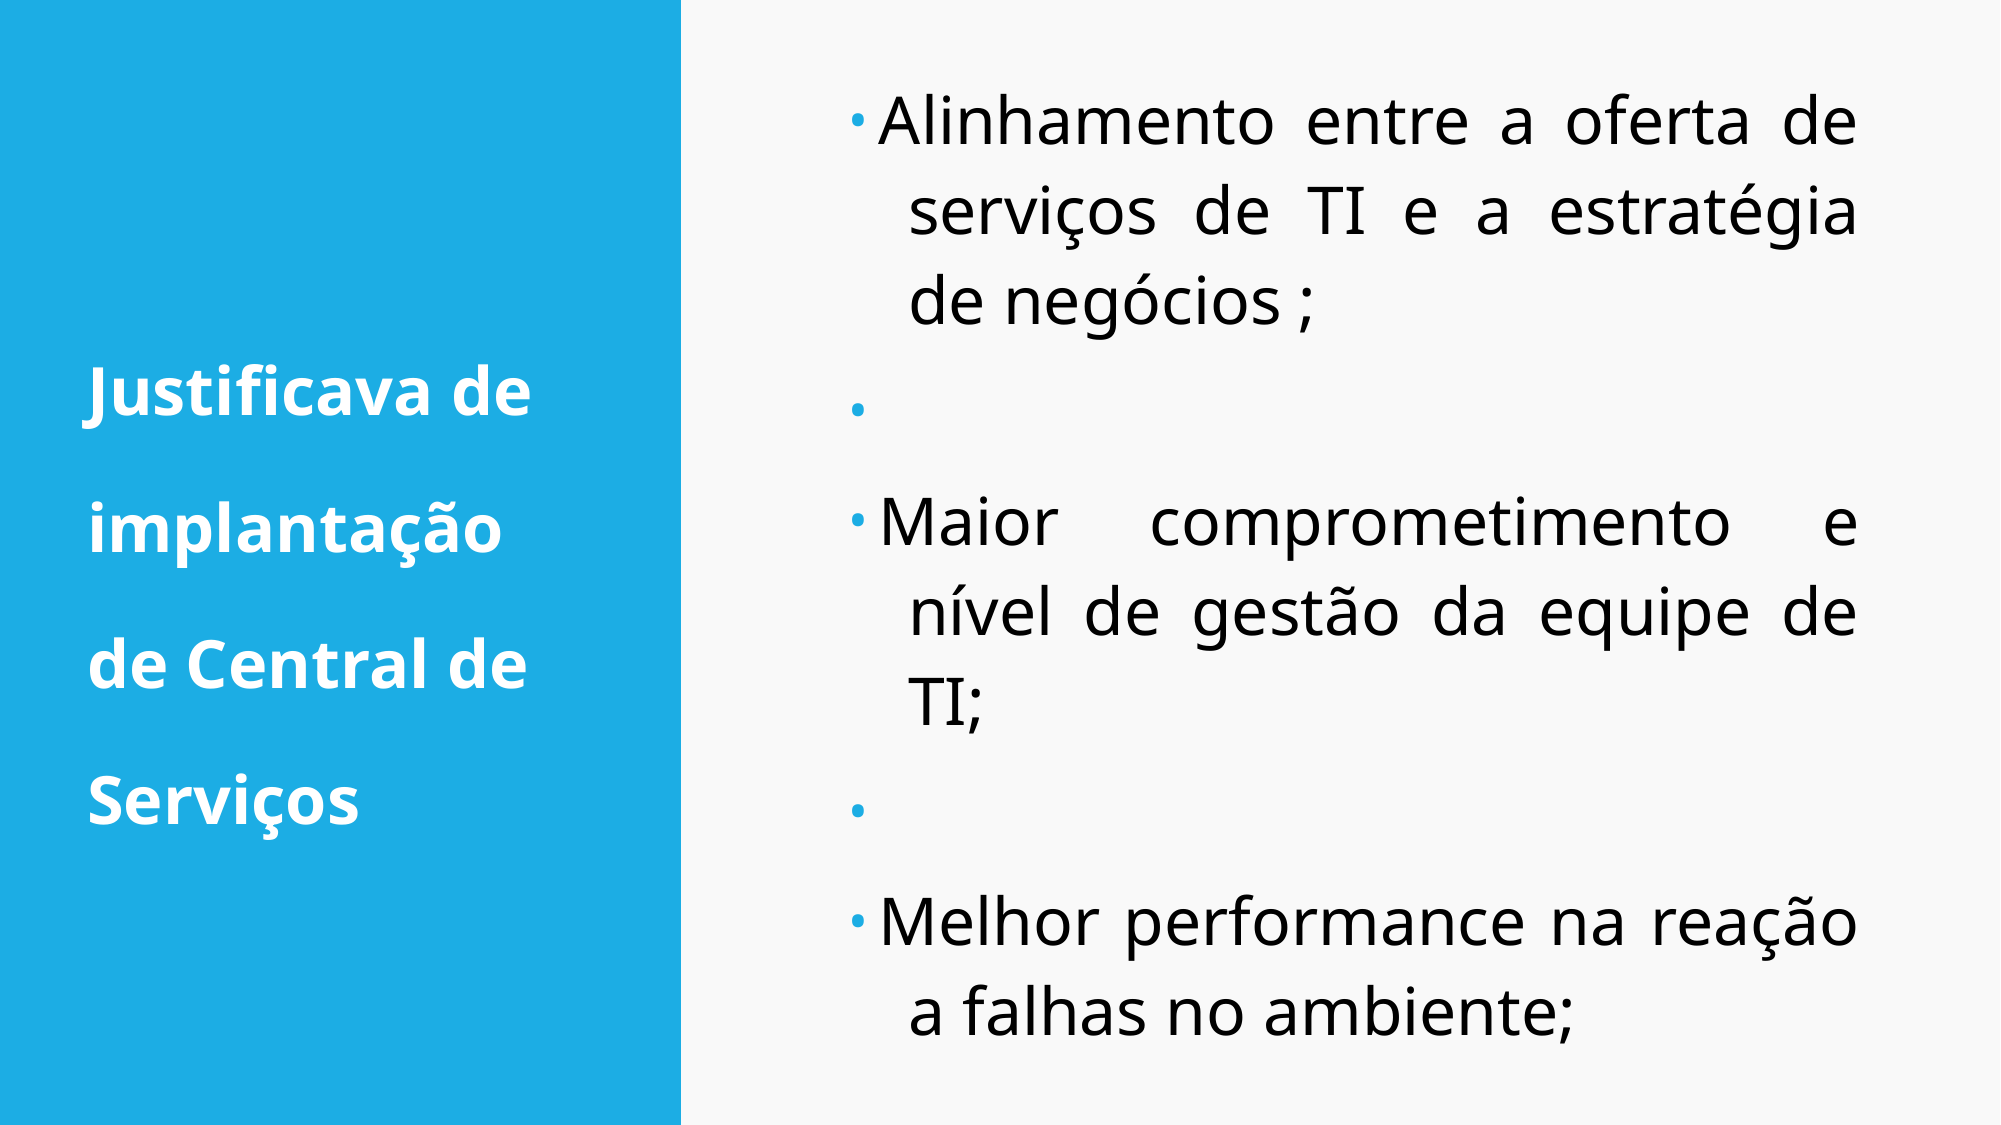

Alinhamento entre a oferta de serviços de TI e a estratégia de negócios ;
Maior comprometimento e nível de gestão da equipe de TI;
Melhor performance na reação a falhas no ambiente;
Justificava de implantação de Central de Serviços